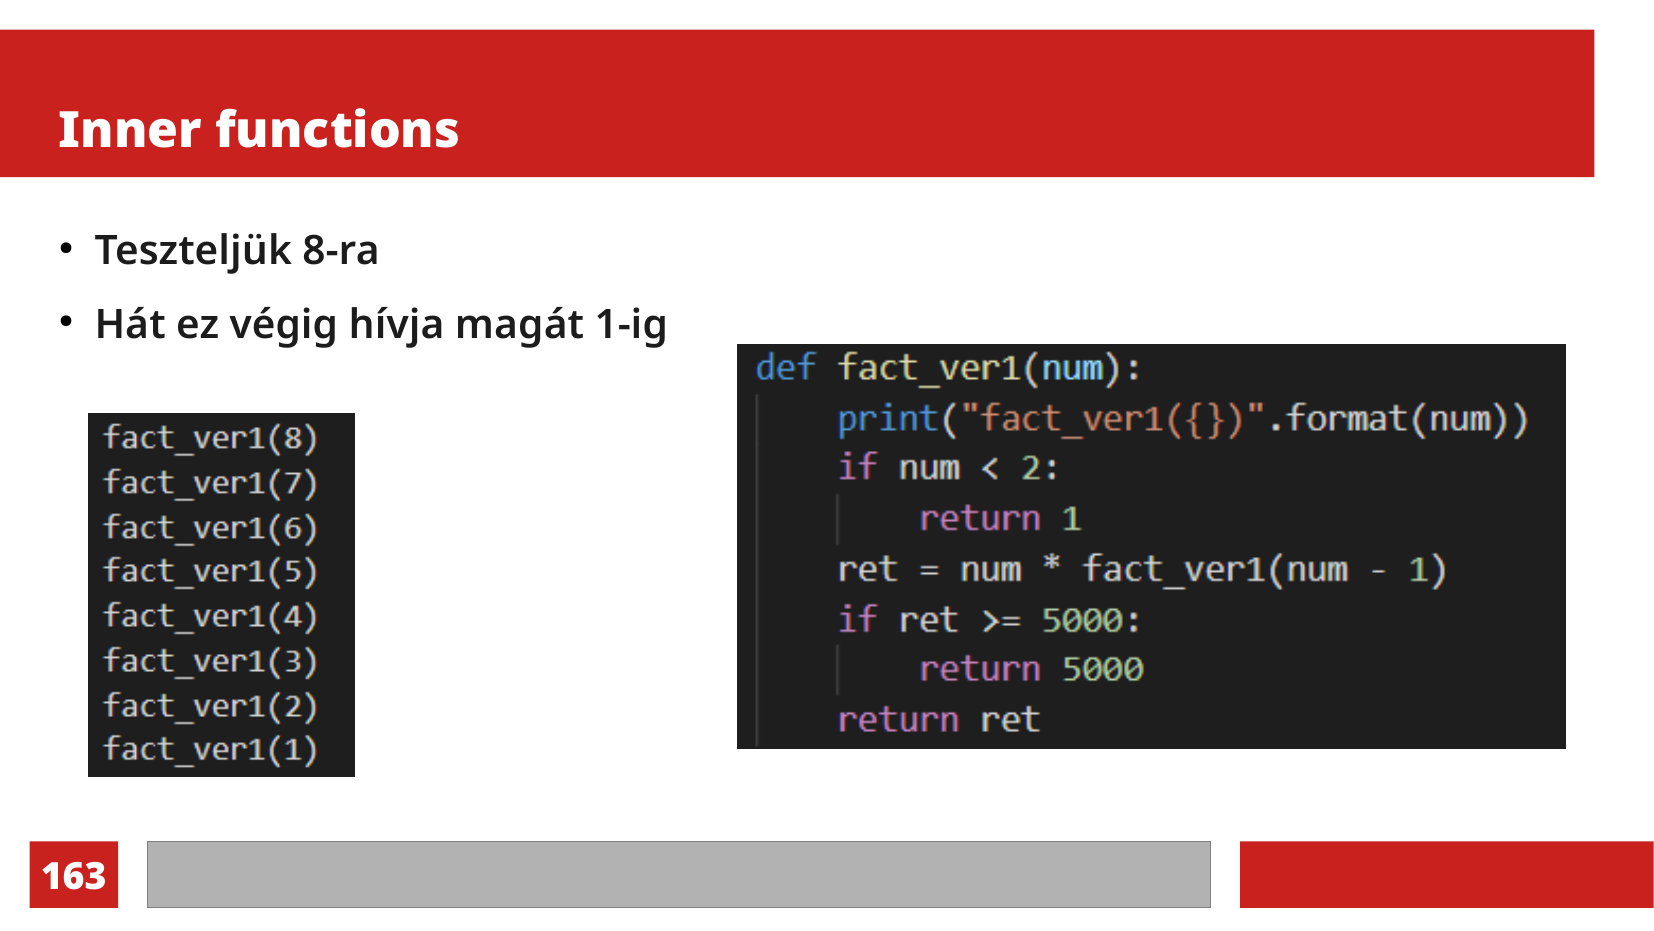

# Inner functions
Teszteljük 8-ra
Hát ez végig hívja magát 1-ig
163